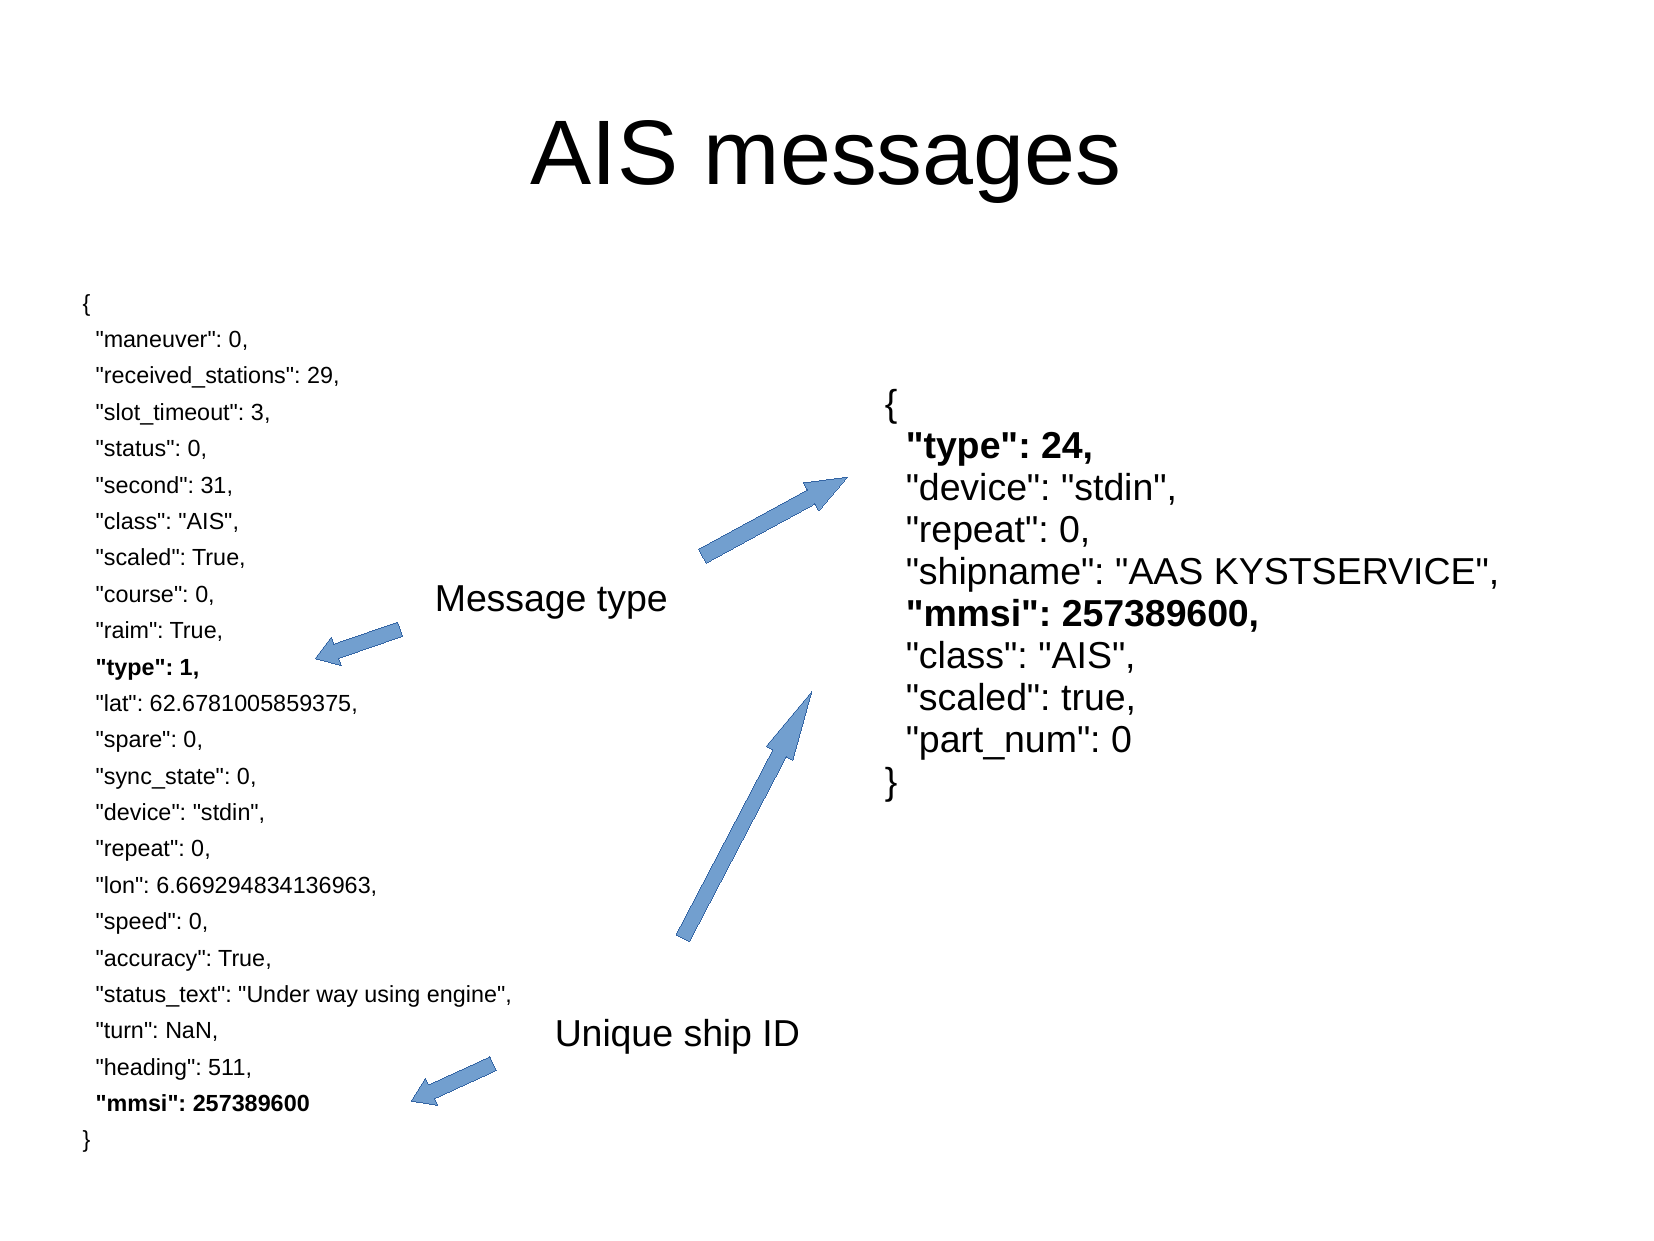

# AIS messages
{
 "maneuver": 0,
 "received_stations": 29,
 "slot_timeout": 3,
 "status": 0,
 "second": 31,
 "class": "AIS",
 "scaled": True,
 "course": 0,
 "raim": True,
 "type": 1,
 "lat": 62.6781005859375,
 "spare": 0,
 "sync_state": 0,
 "device": "stdin",
 "repeat": 0,
 "lon": 6.669294834136963,
 "speed": 0,
 "accuracy": True,
 "status_text": "Under way using engine",
 "turn": NaN,
 "heading": 511,
 "mmsi": 257389600
}
{
 "type": 24,
 "device": "stdin",
 "repeat": 0,
 "shipname": "AAS KYSTSERVICE",
 "mmsi": 257389600,
 "class": "AIS",
 "scaled": true,
 "part_num": 0
}
Message type
Unique ship ID